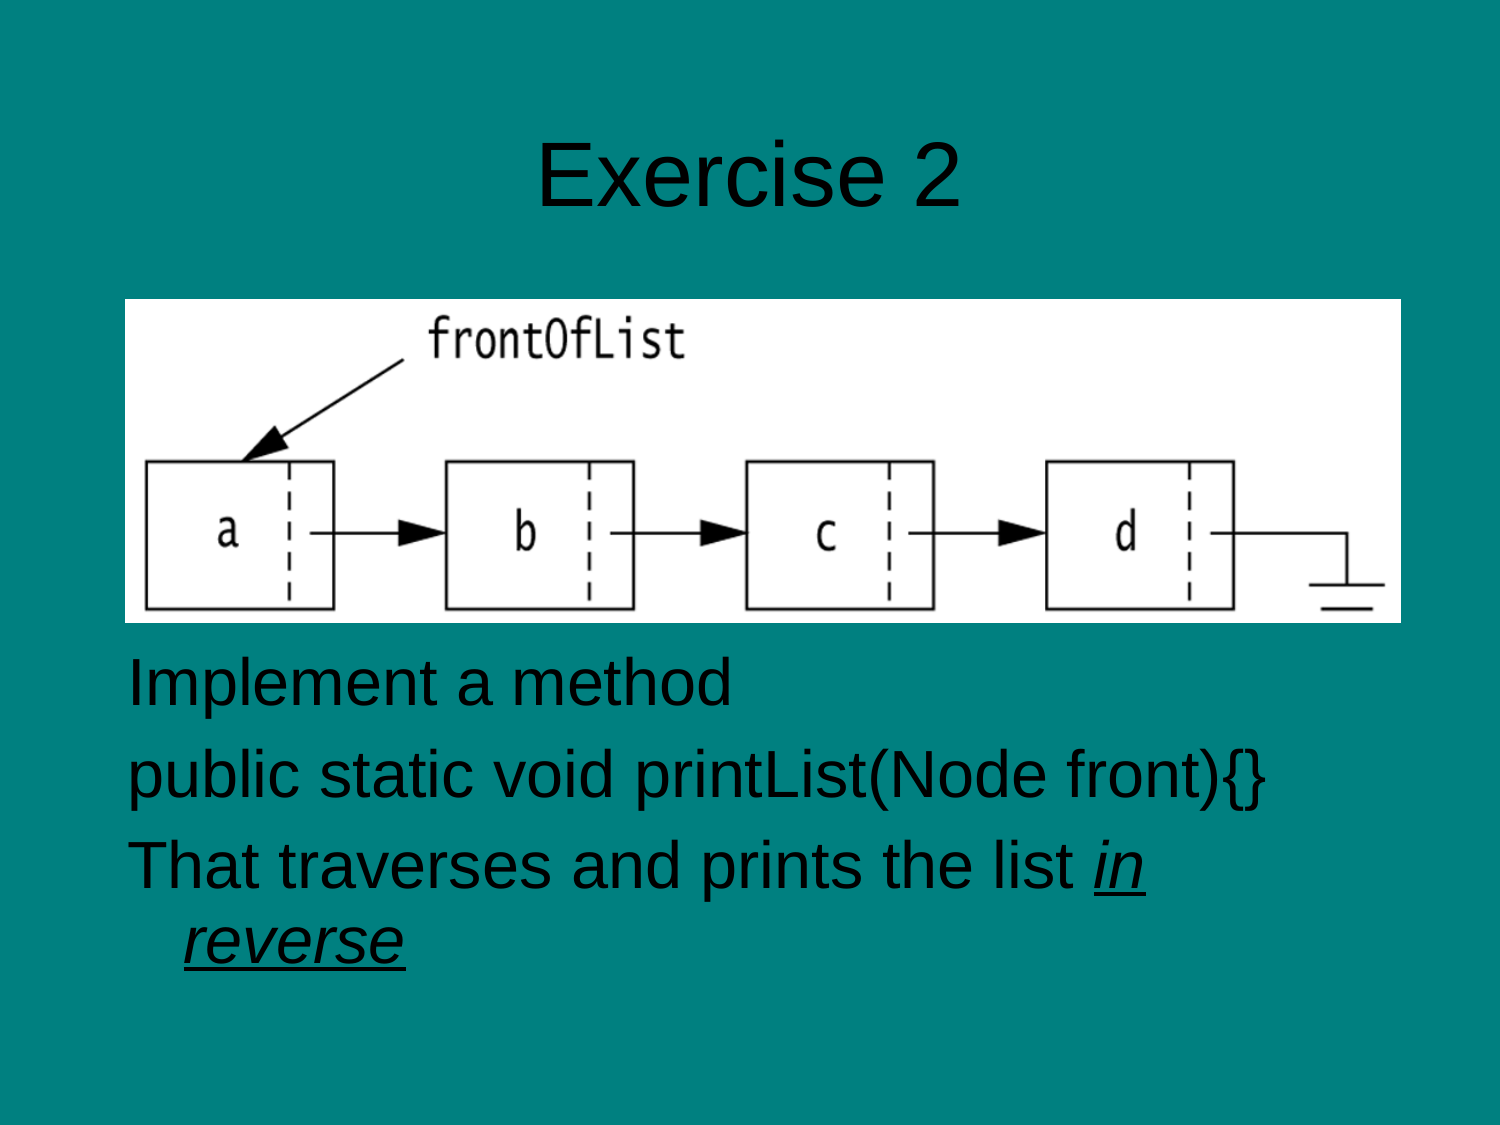

# Exercise 2
Implement a method
public static void printList(Node front){}
That traverses and prints the list in reverse